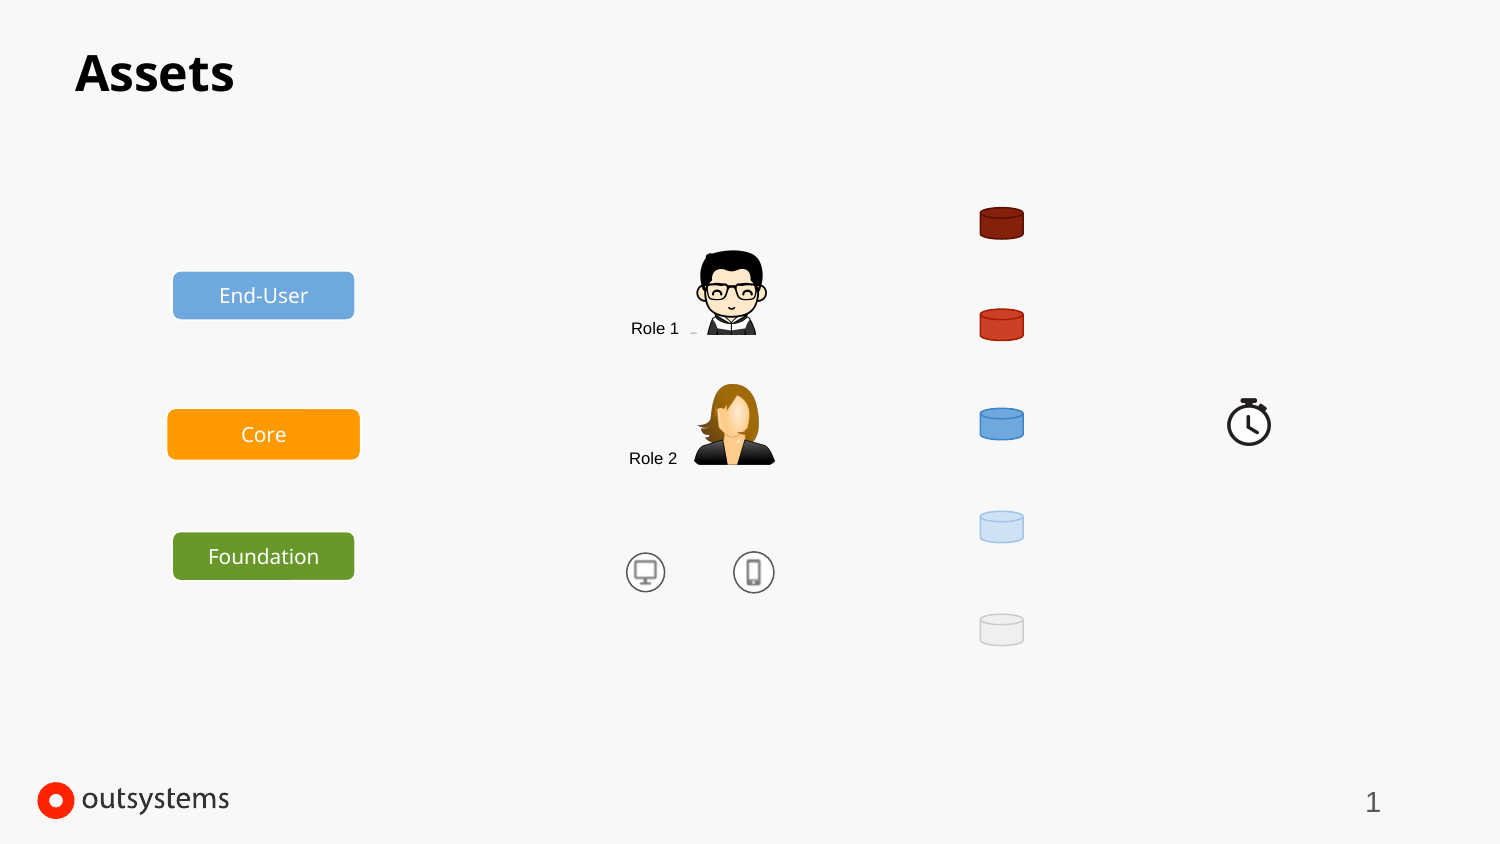

# Assets
Role 1
End-User
Role 2
Core
Foundation